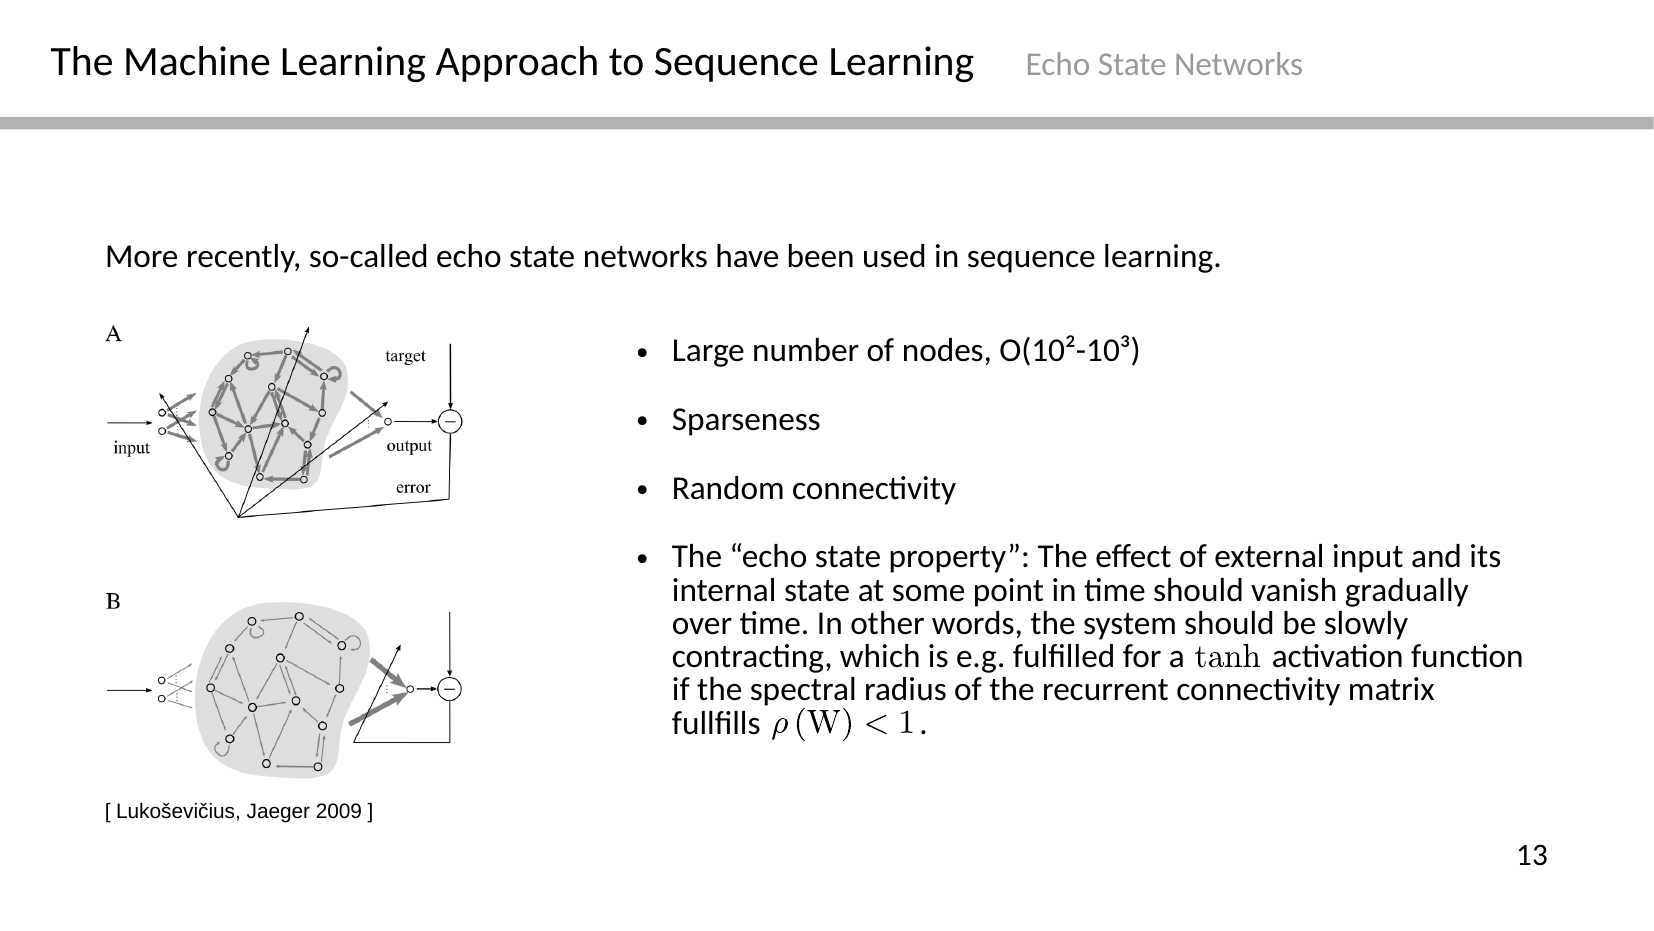

The Machine Learning Approach to Sequence Learning	Echo State Networks
More recently, so-called echo state networks have been used in sequence learning.
Large number of nodes, O(10²-10³)
Sparseness
Random connectivity
The “echo state property”: The effect of external input and its internal state at some point in time should vanish gradually over time. In other words, the system should be slowly contracting, which is e.g. fulfilled for a 	activation function if the spectral radius of the recurrent connectivity matrix fullfills 		 .
[ Lukoševičius, Jaeger 2009 ]